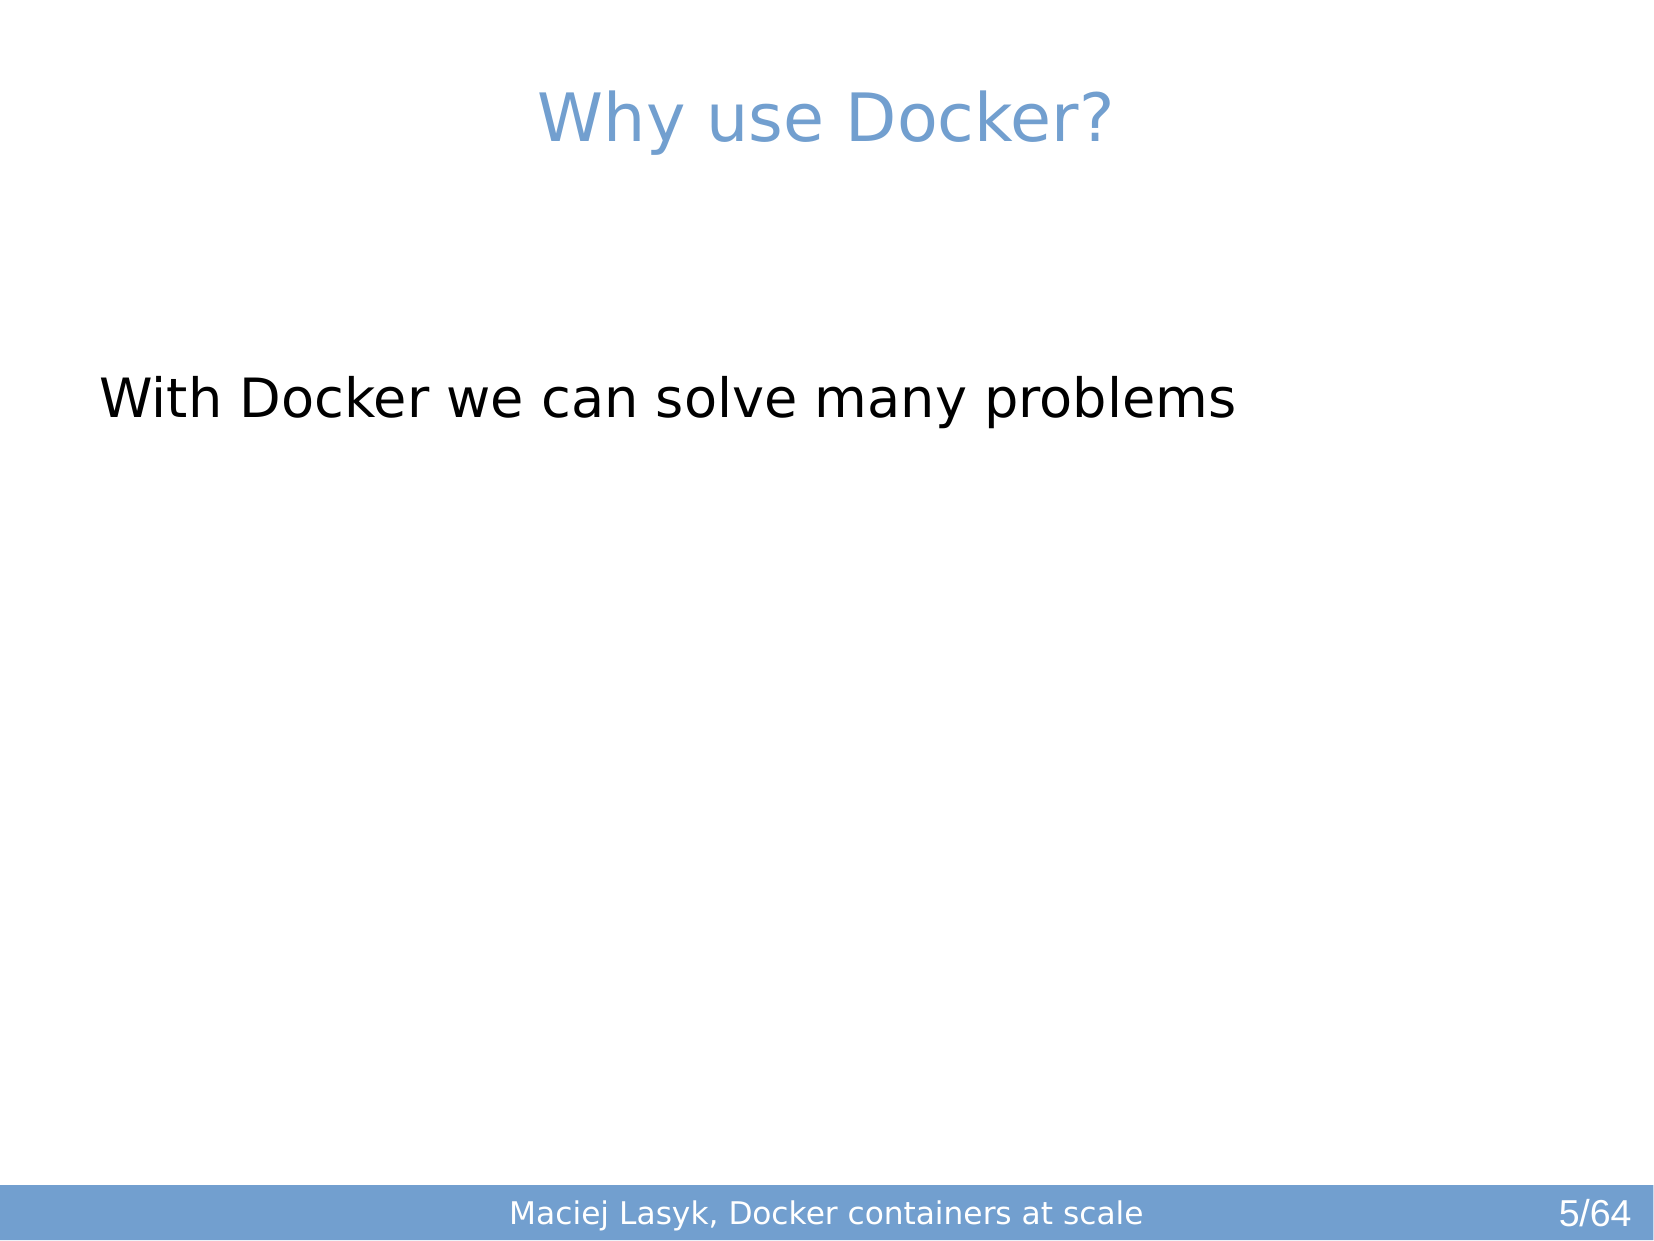

Why use Docker?
With Docker we can solve many problems
 5/64
Maciej Lasyk, Docker containers at scale